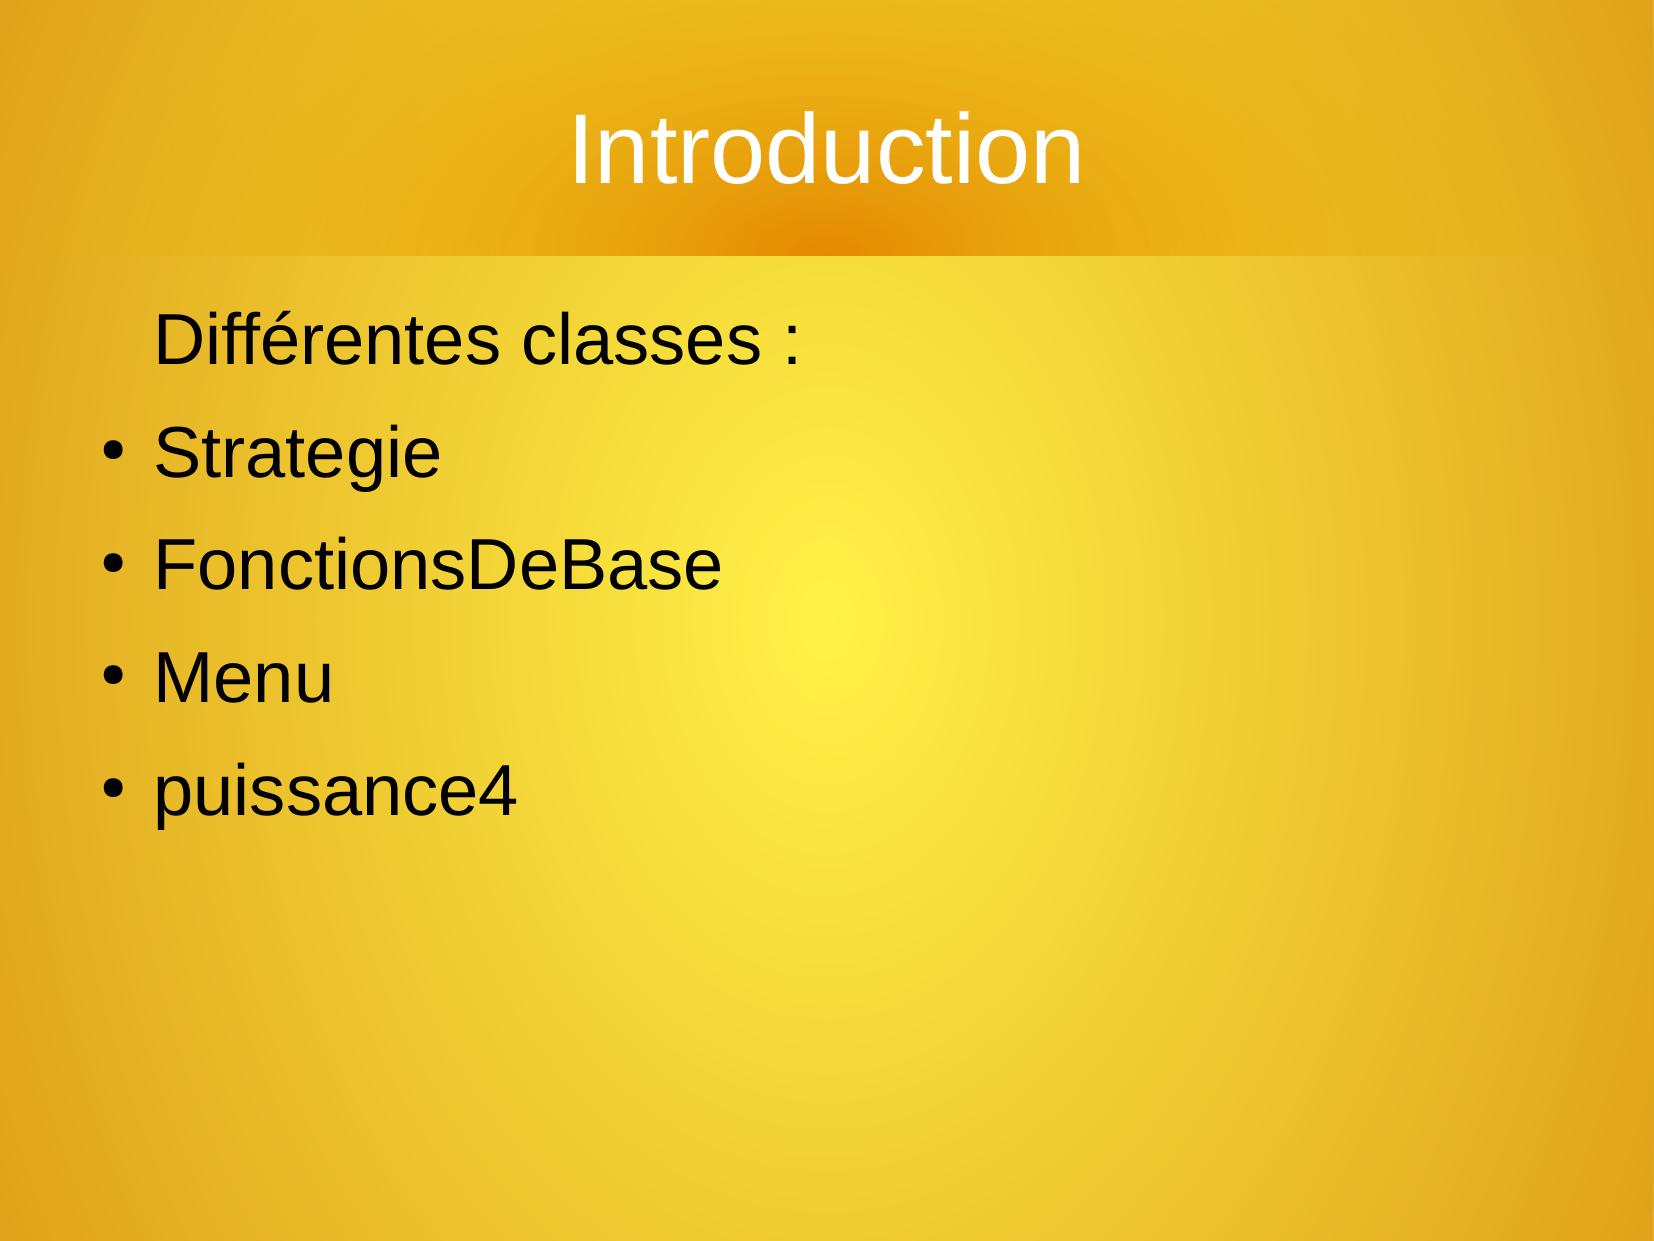

# Introduction
Différentes classes :
Strategie
FonctionsDeBase
Menu
puissance4